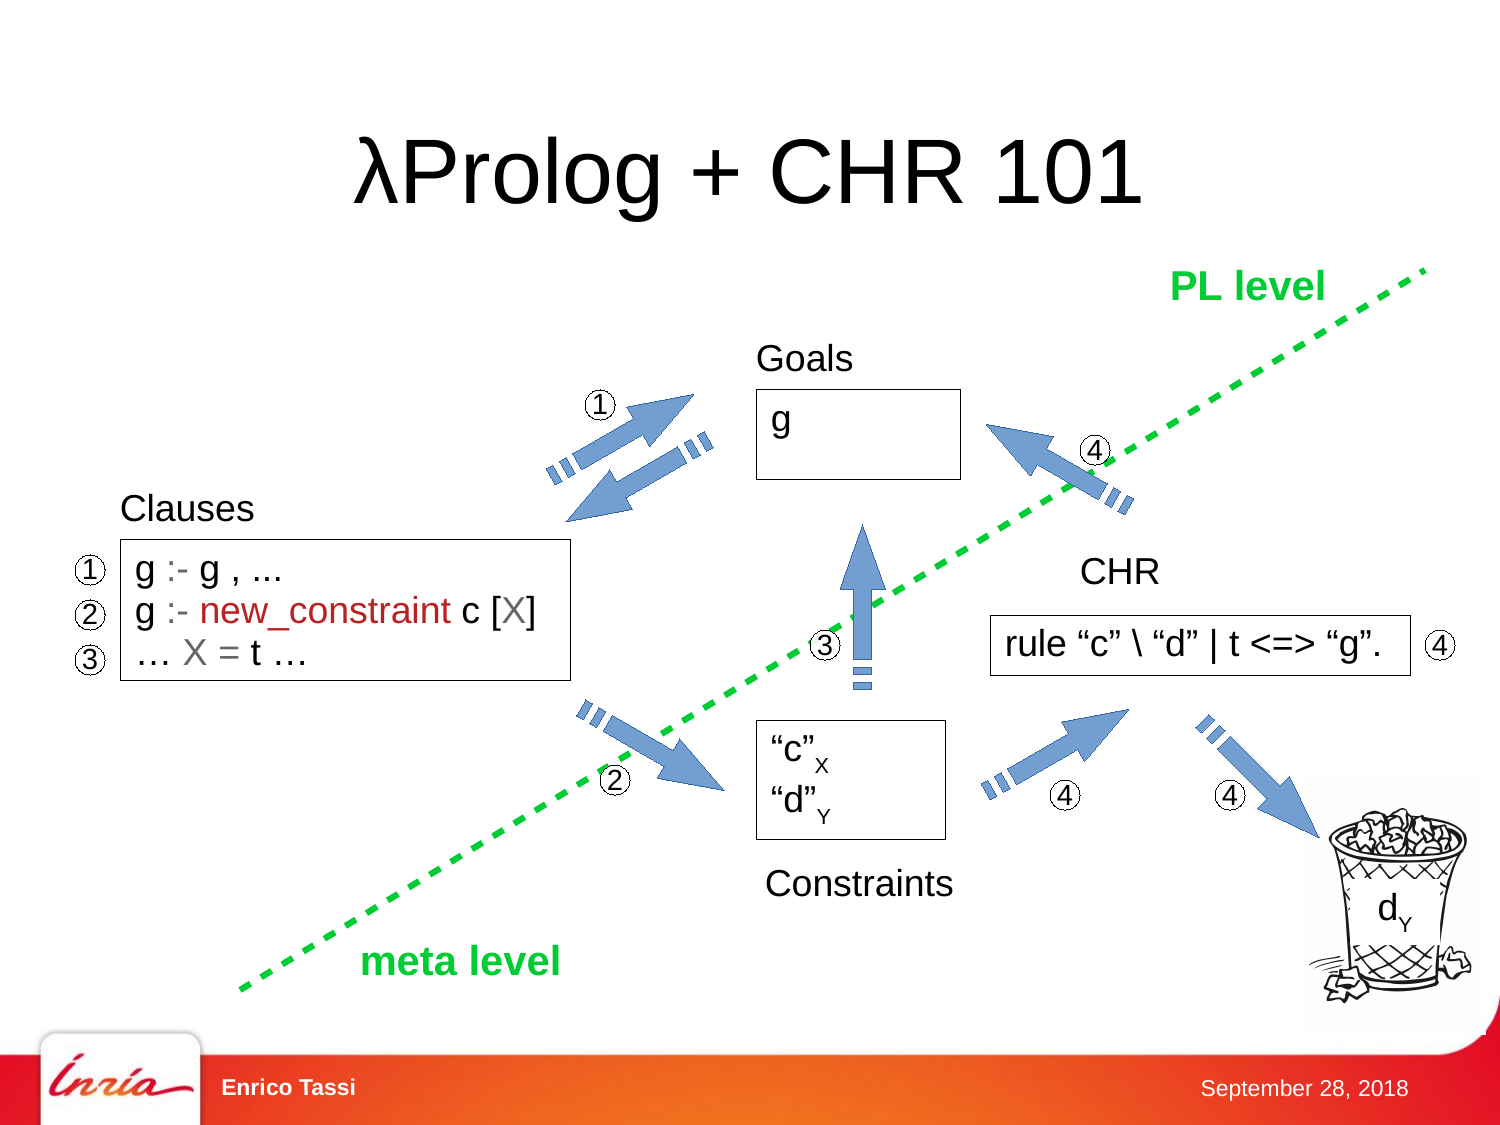

# λProlog + CHR 101
PL level
Goals
1
g
4
Clauses
g :- g , ...
g :- new_constraint c [X]
… X = t …
CHR
1
2
rule “c” \ “d” | t <=> “g”.
3
4
3
“c”X
“d”Y
2
4
4
Constraints
dY
meta level